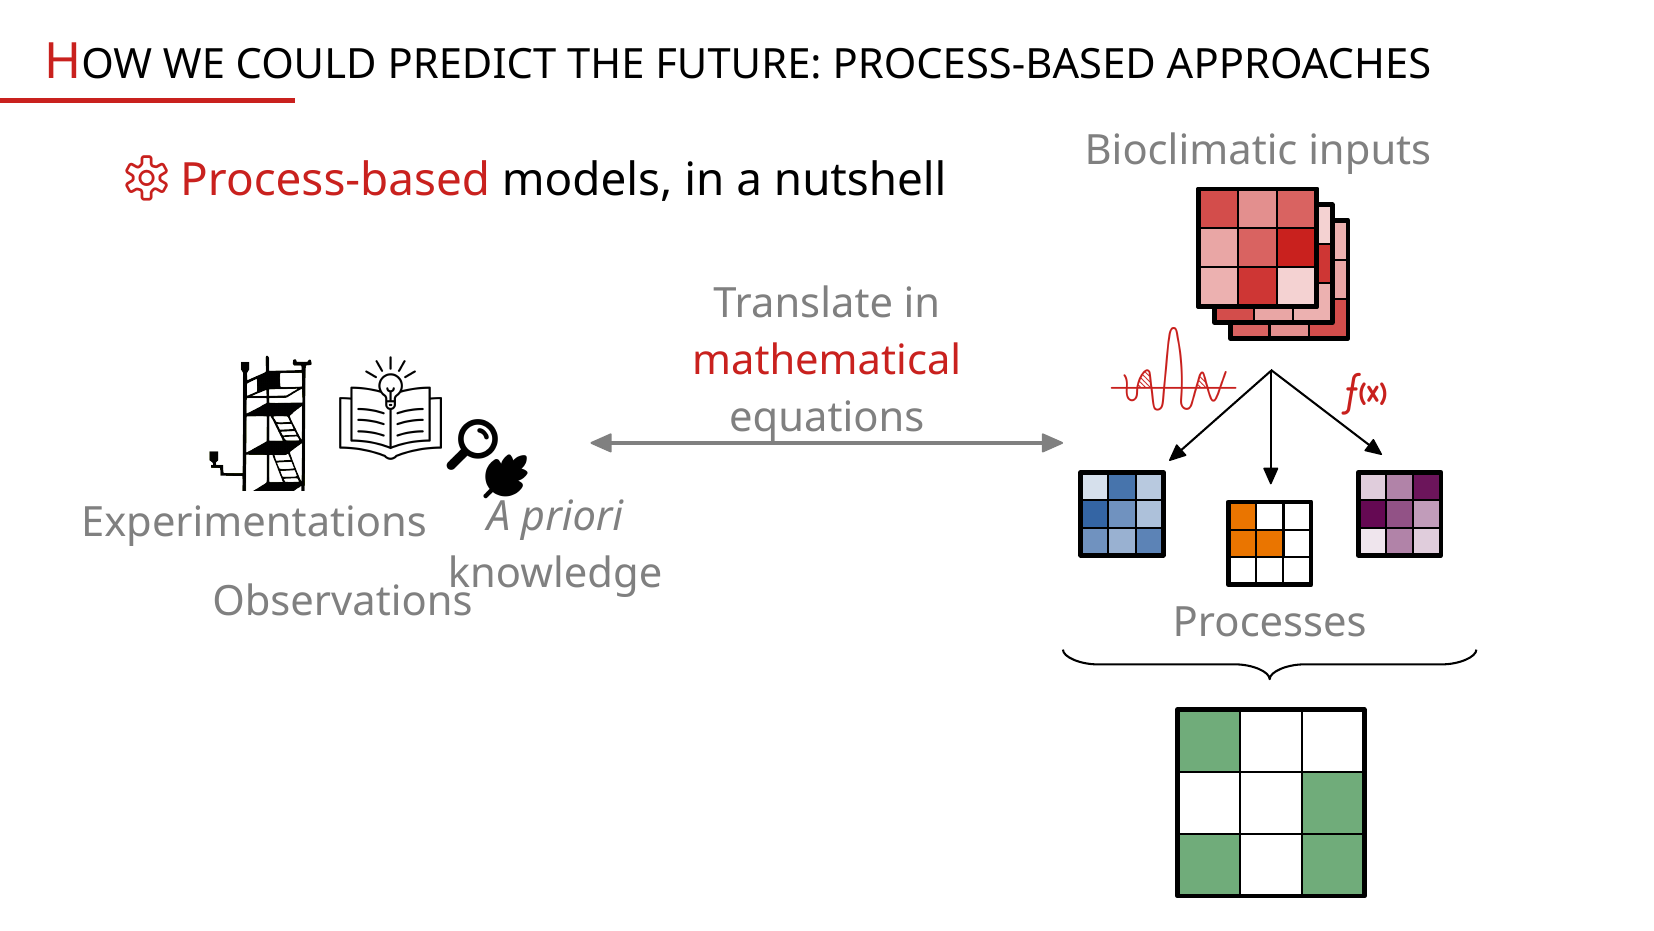

HOW WE COULD PREDICT THE FUTURE: PROCESS-BASED APPROACHES
Bioclimatic inputs
Process-based models, in a nutshell
Translate in mathematical
equations
A priori knowledge
Experimentations
Observations
Processes